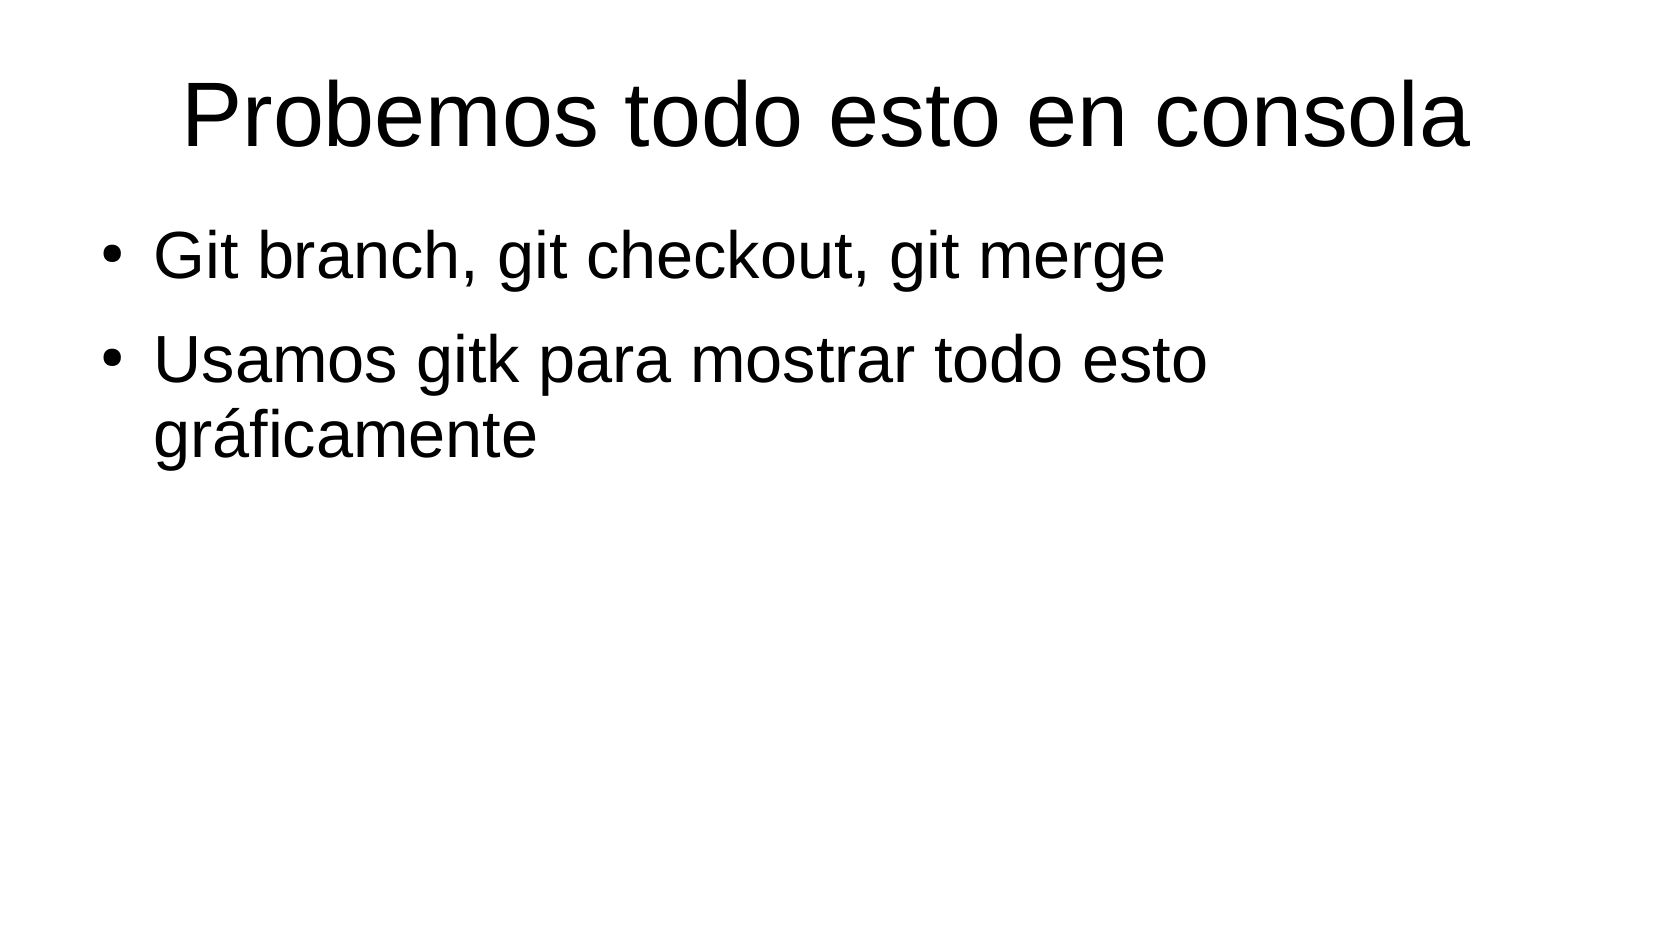

# Probemos todo esto en consola
Git branch, git checkout, git merge
Usamos gitk para mostrar todo esto gráficamente